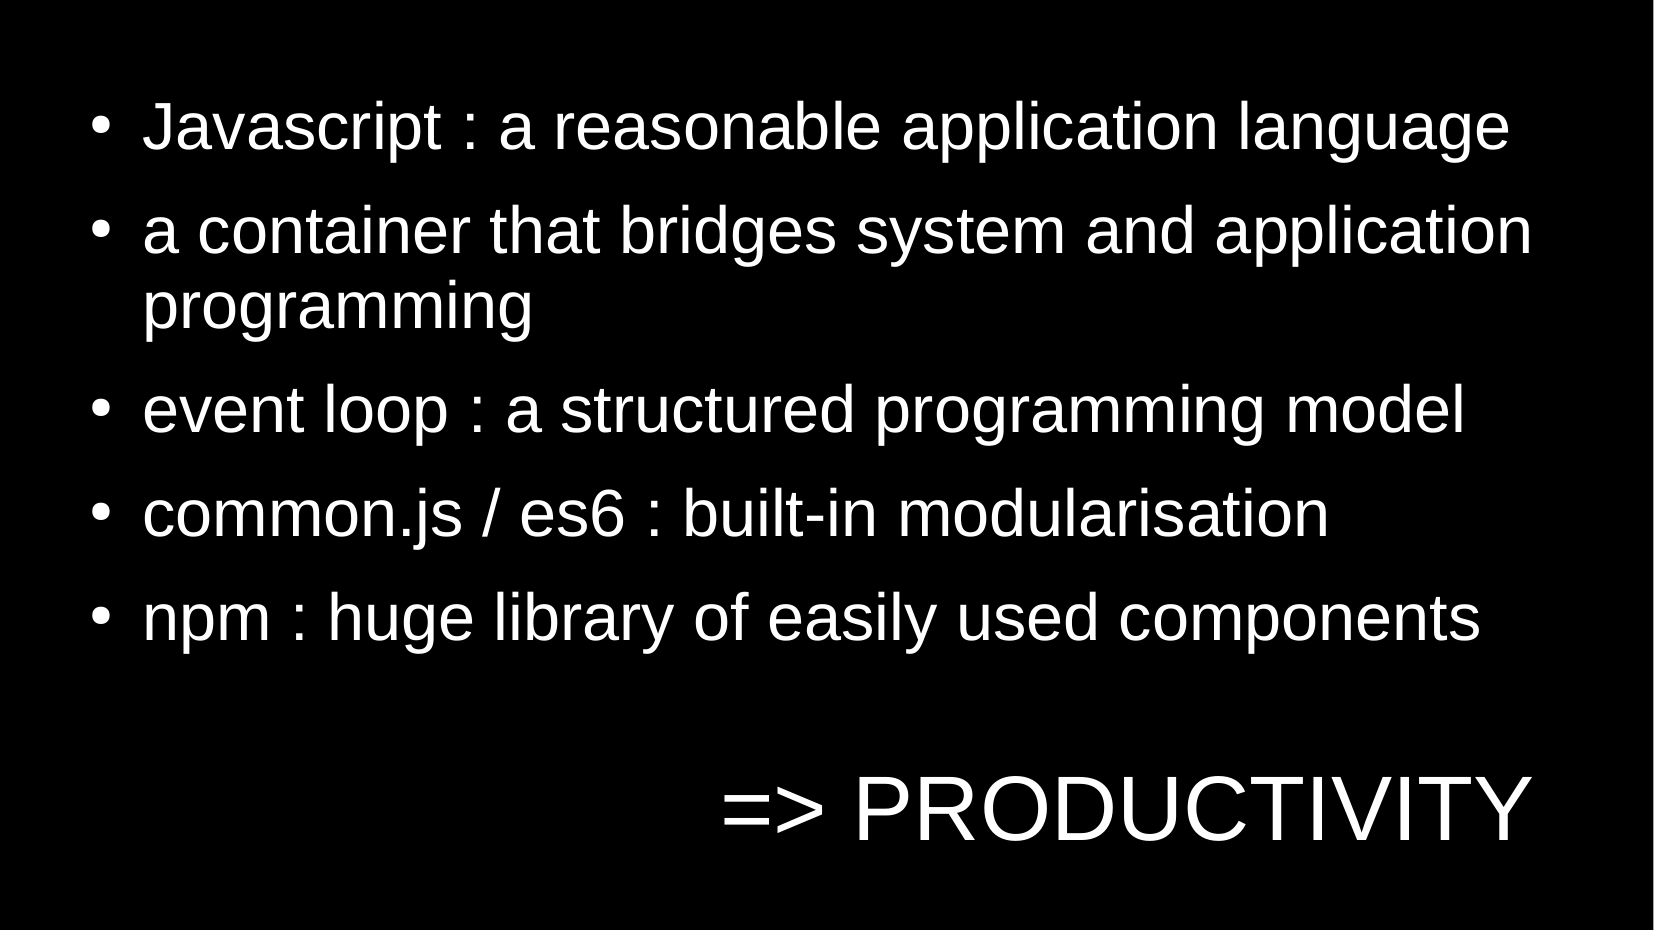

Javascript : a reasonable application language
a container that bridges system and application programming
event loop : a structured programming model
common.js / es6 : built-in modularisation
npm : huge library of easily used components
# => PRODUCTIVITY